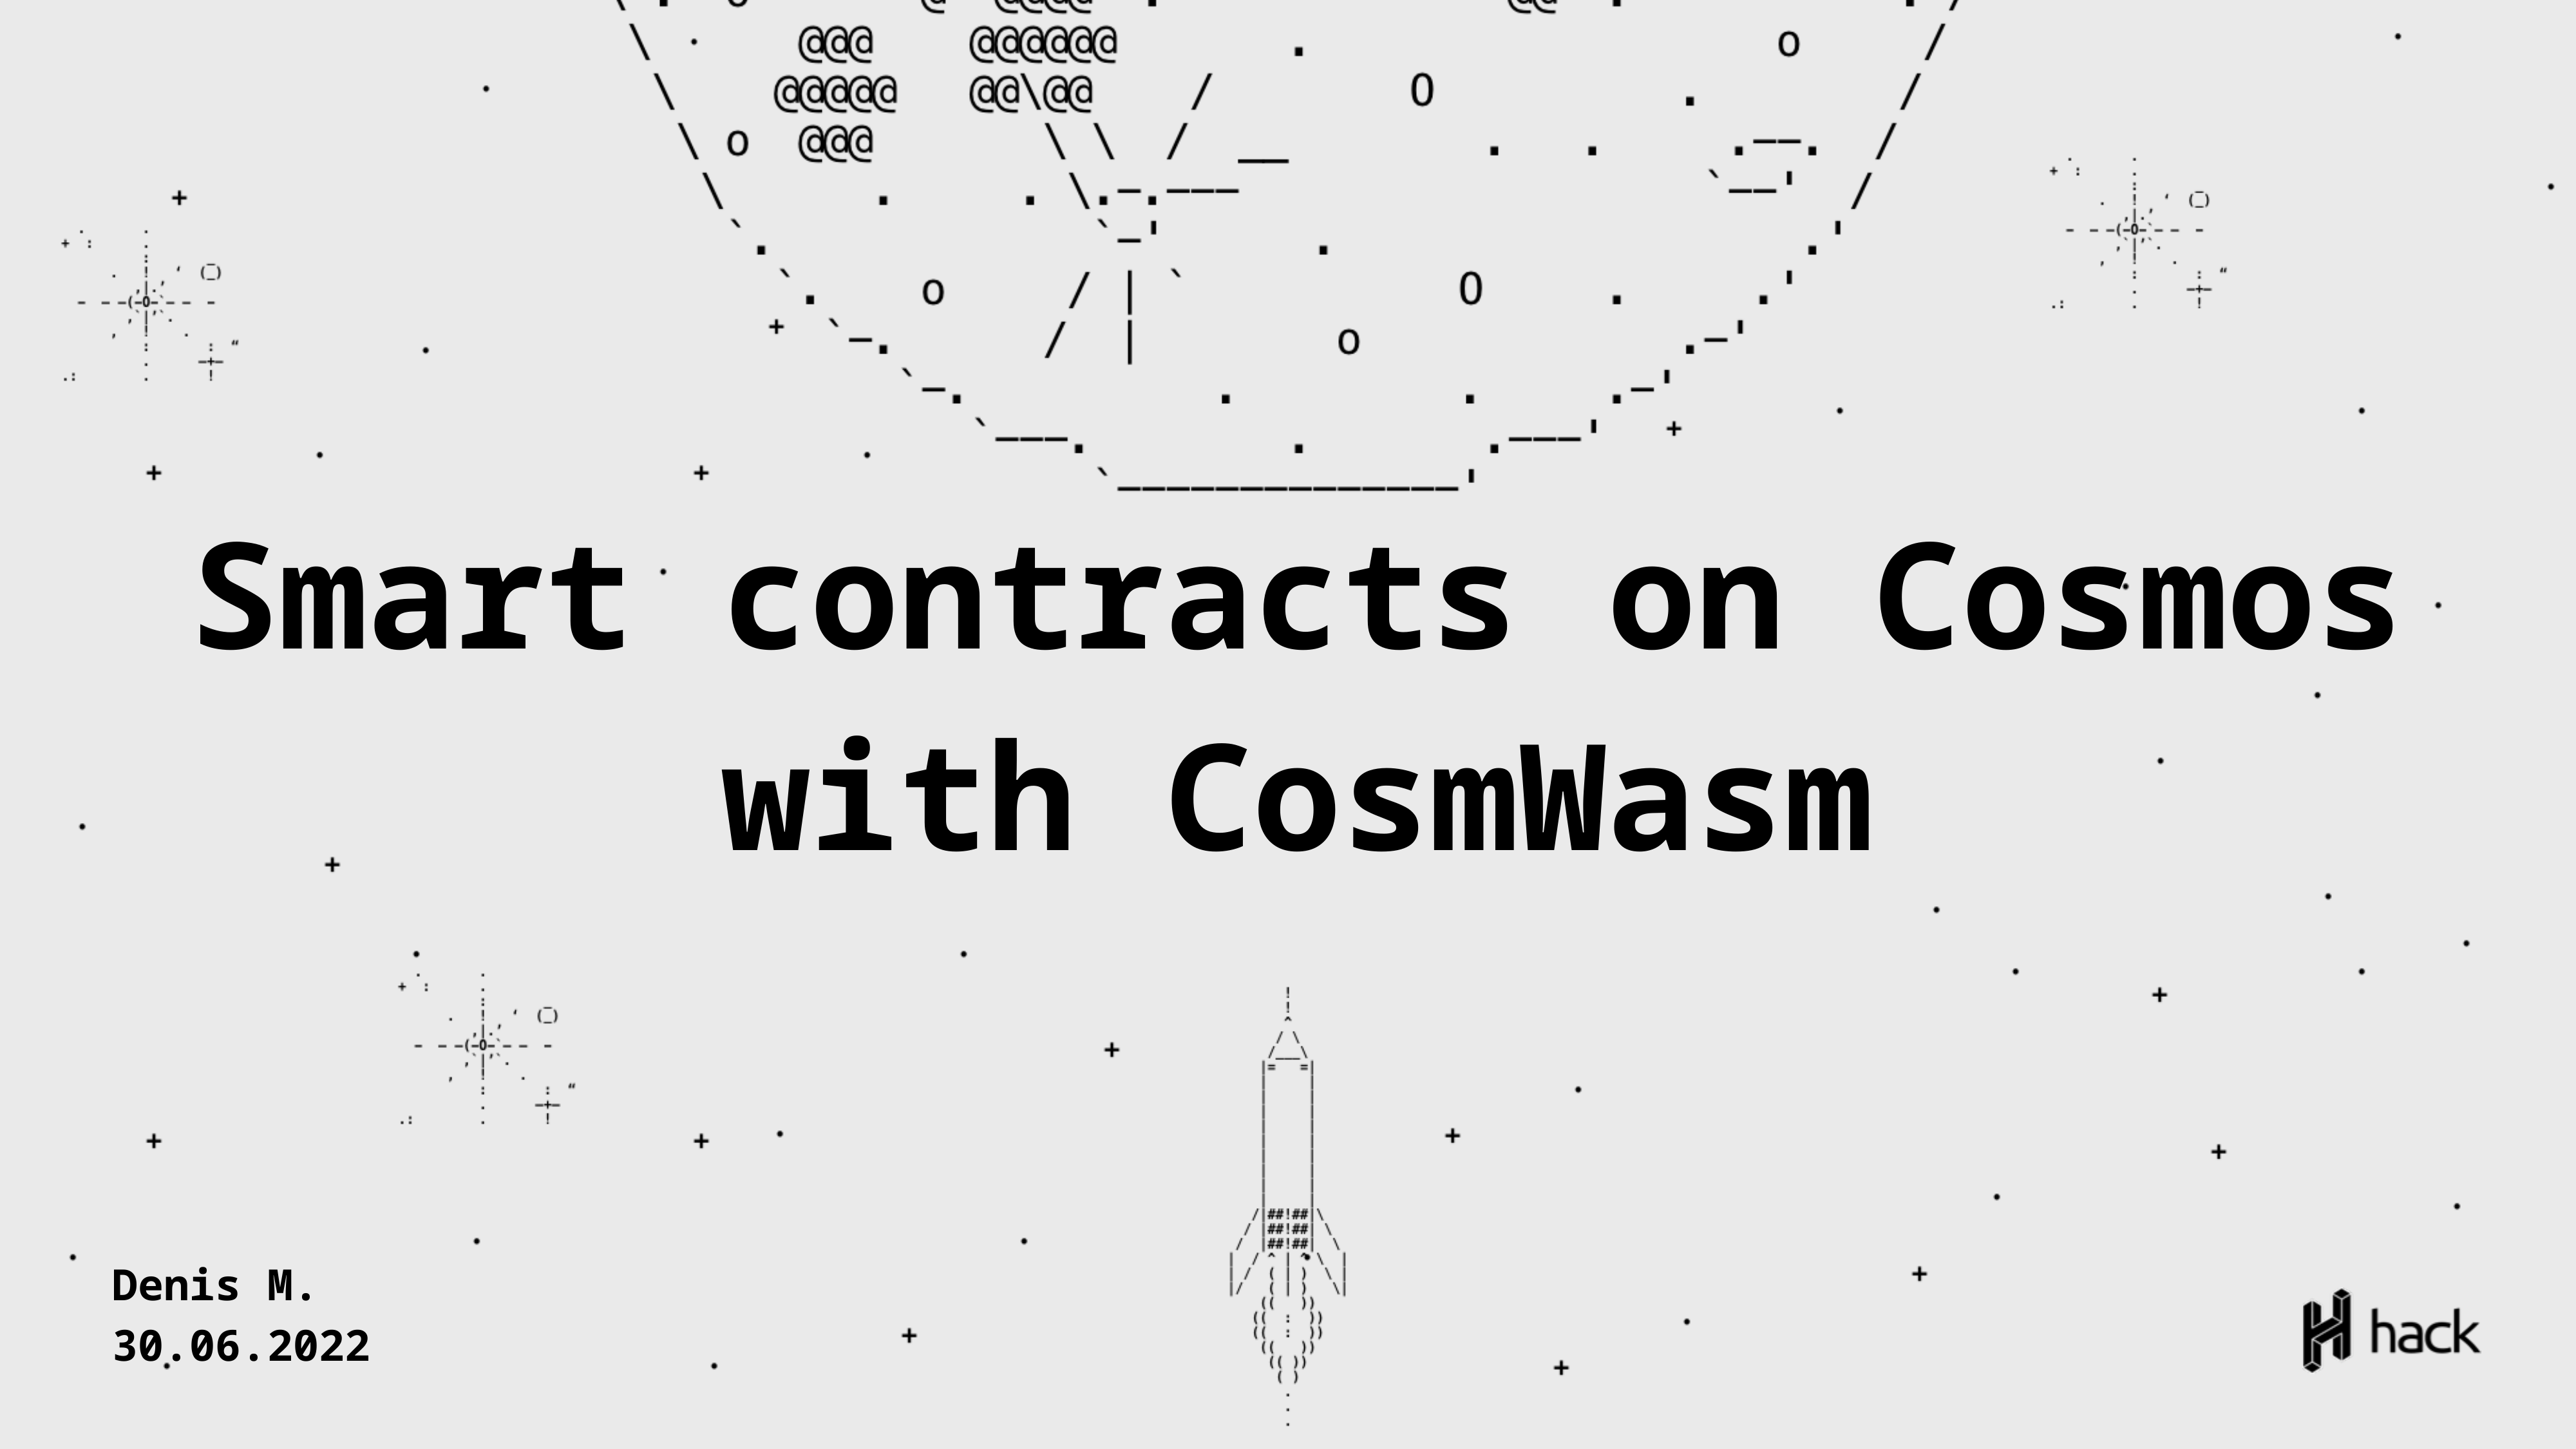

# Smart contracts on Cosmos with CosmWasm
Denis M.
30.06.2022